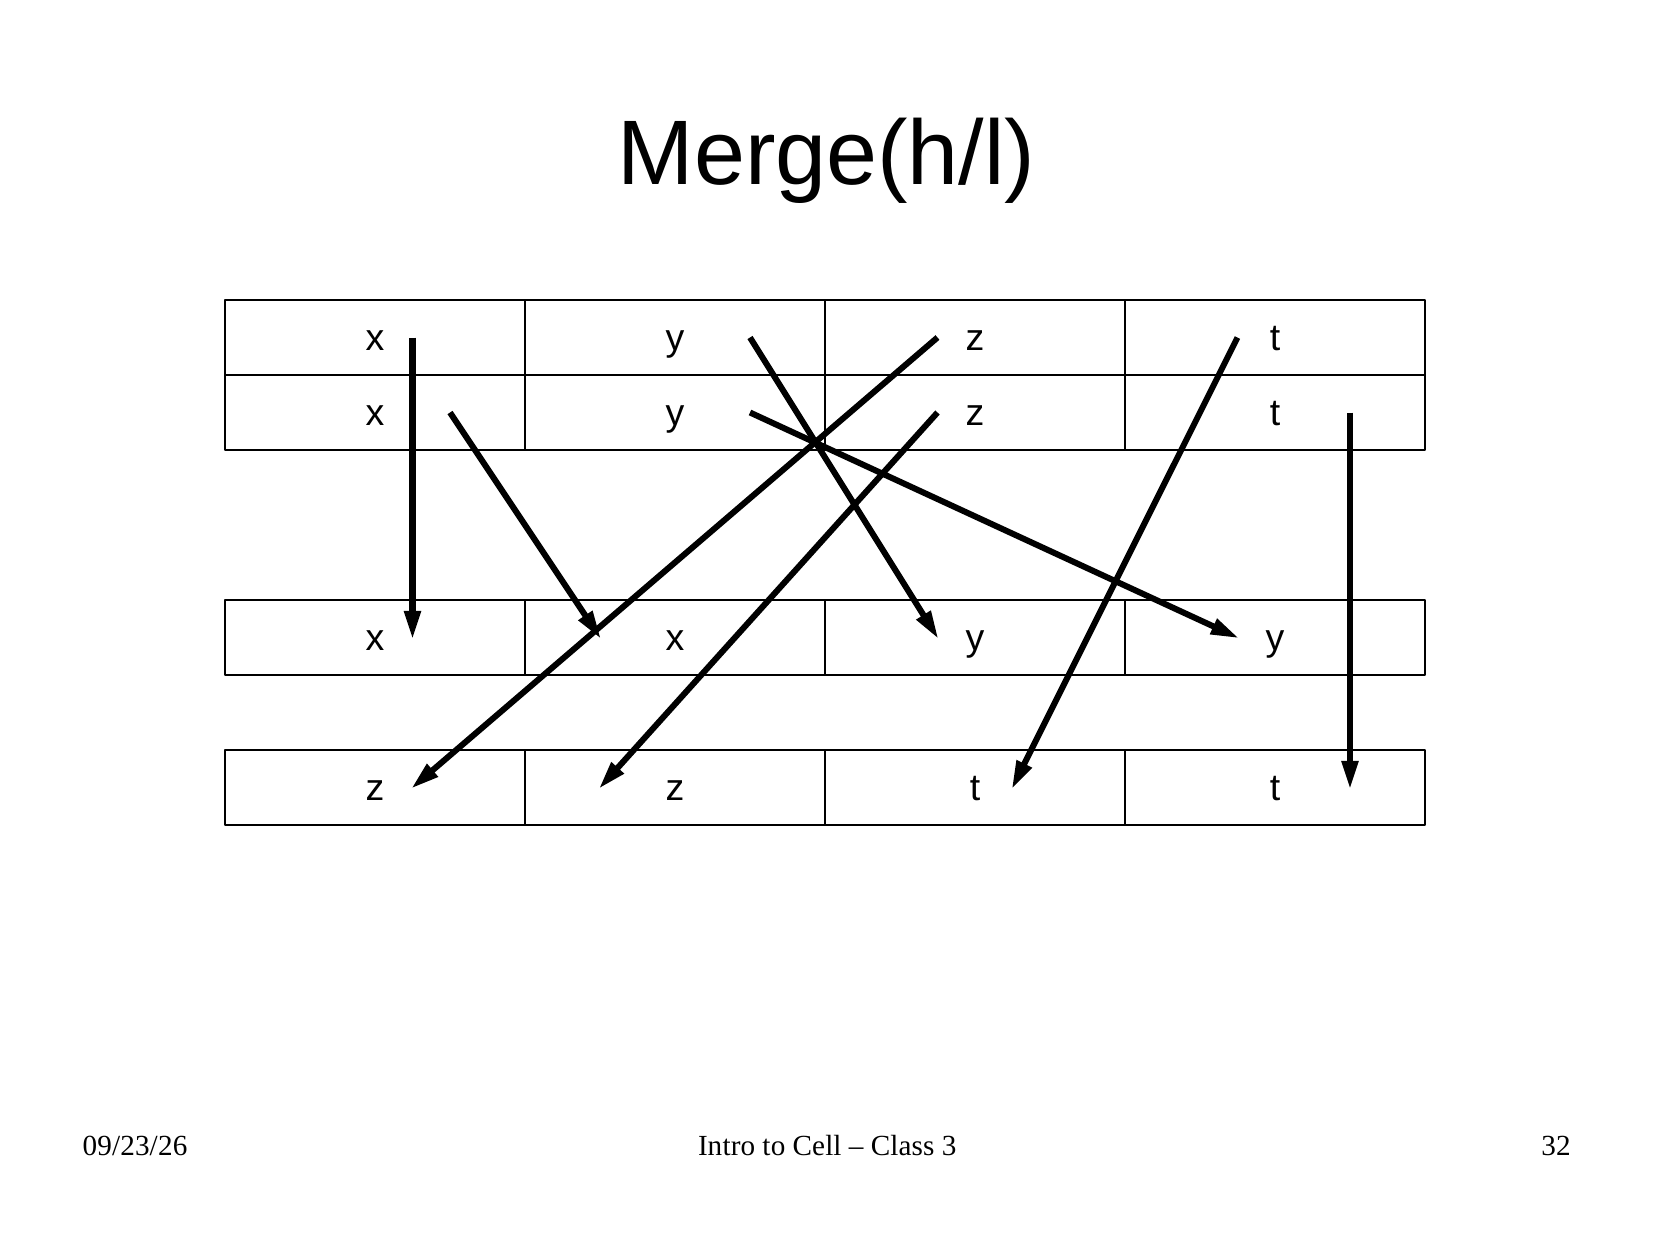

# Merge(h/l)
x
y
z
t
x
y
z
t
x
x
y
y
z
z
t
t
Cell Programming Workshop
32